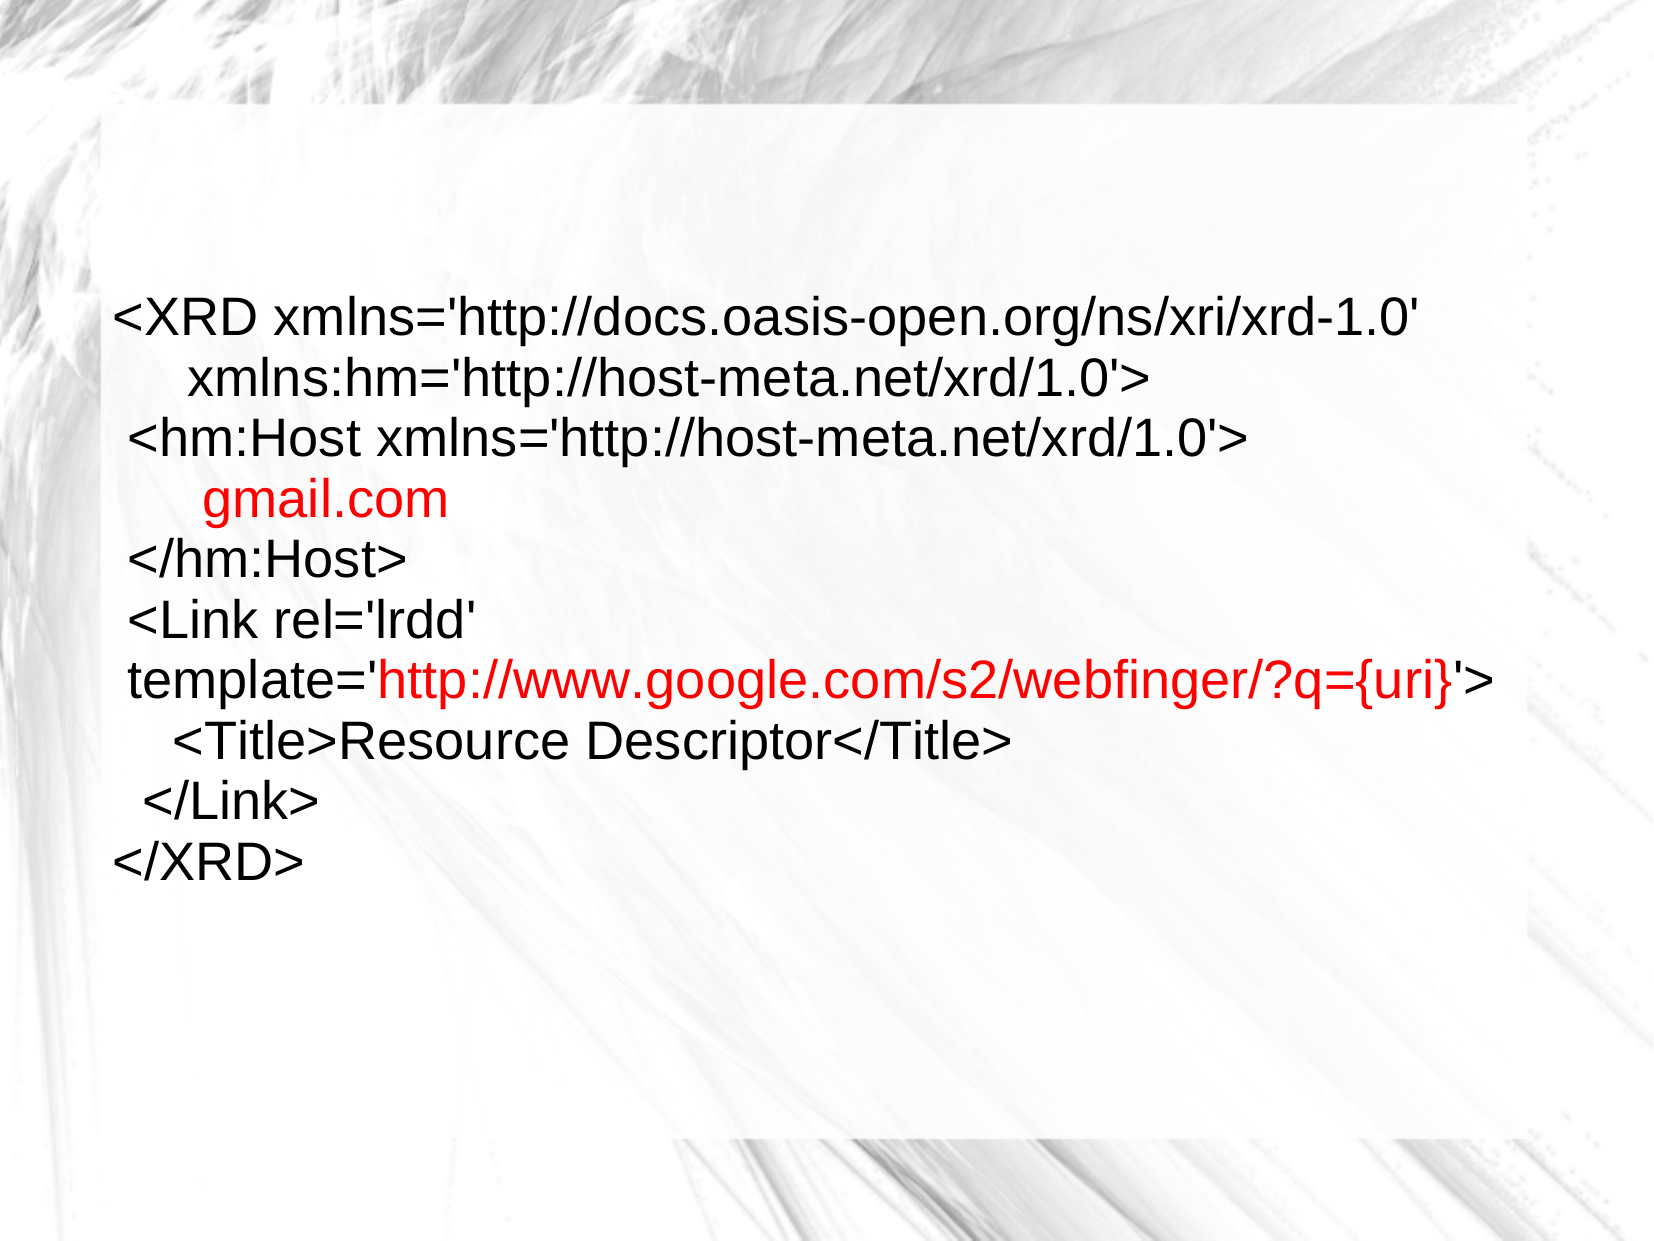

# <XRD xmlns='http://docs.oasis-open.org/ns/xri/xrd-1.0'
 xmlns:hm='http://host-meta.net/xrd/1.0'>
 <hm:Host xmlns='http://host-meta.net/xrd/1.0'>
 gmail.com
 </hm:Host>
 <Link rel='lrdd'
 template='http://www.google.com/s2/webfinger/?q={uri}'>
 <Title>Resource Descriptor</Title>
 </Link>
</XRD>